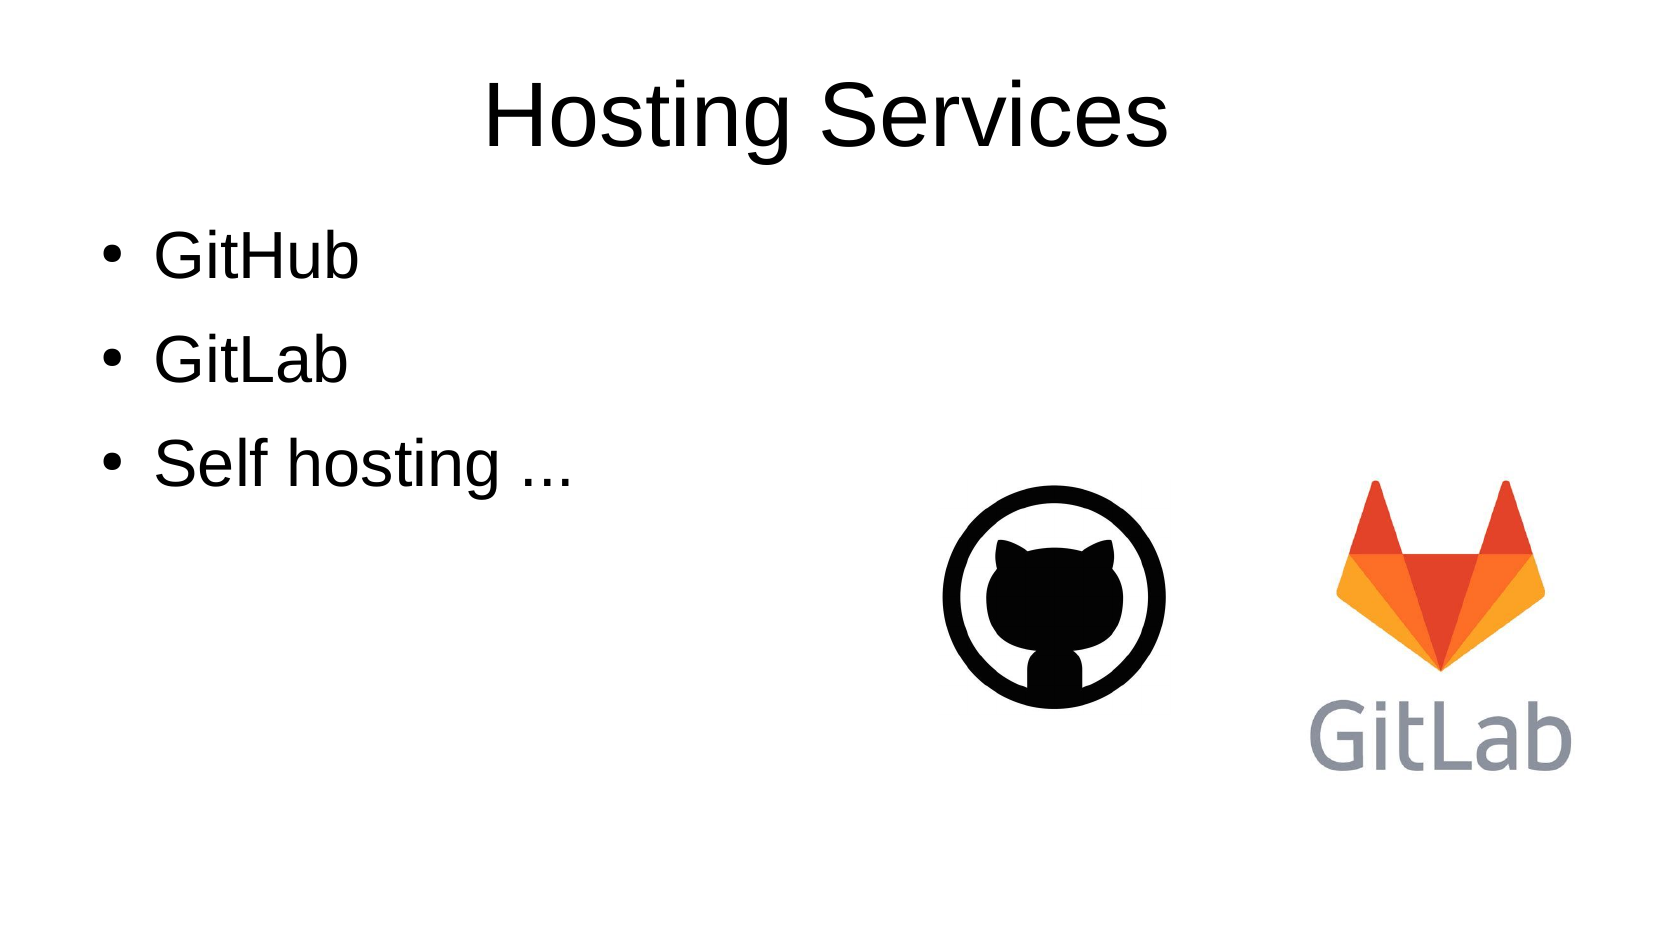

# Hosting Services
GitHub
GitLab
Self hosting ...